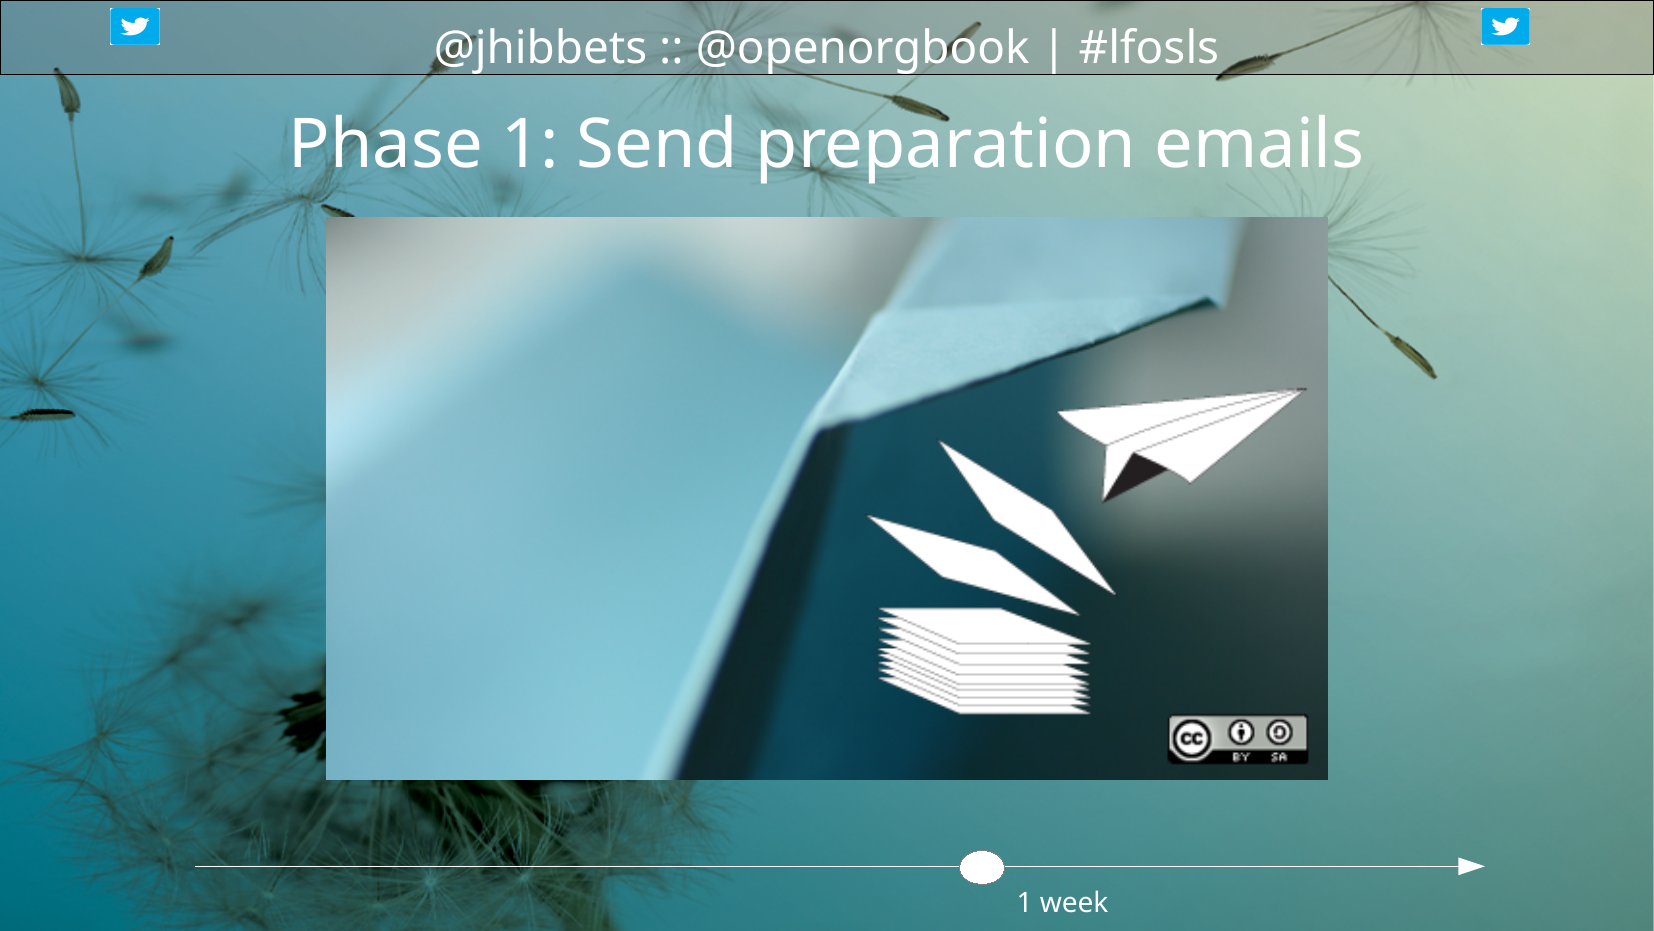

# Phase 1: Send preparation emails
1 week